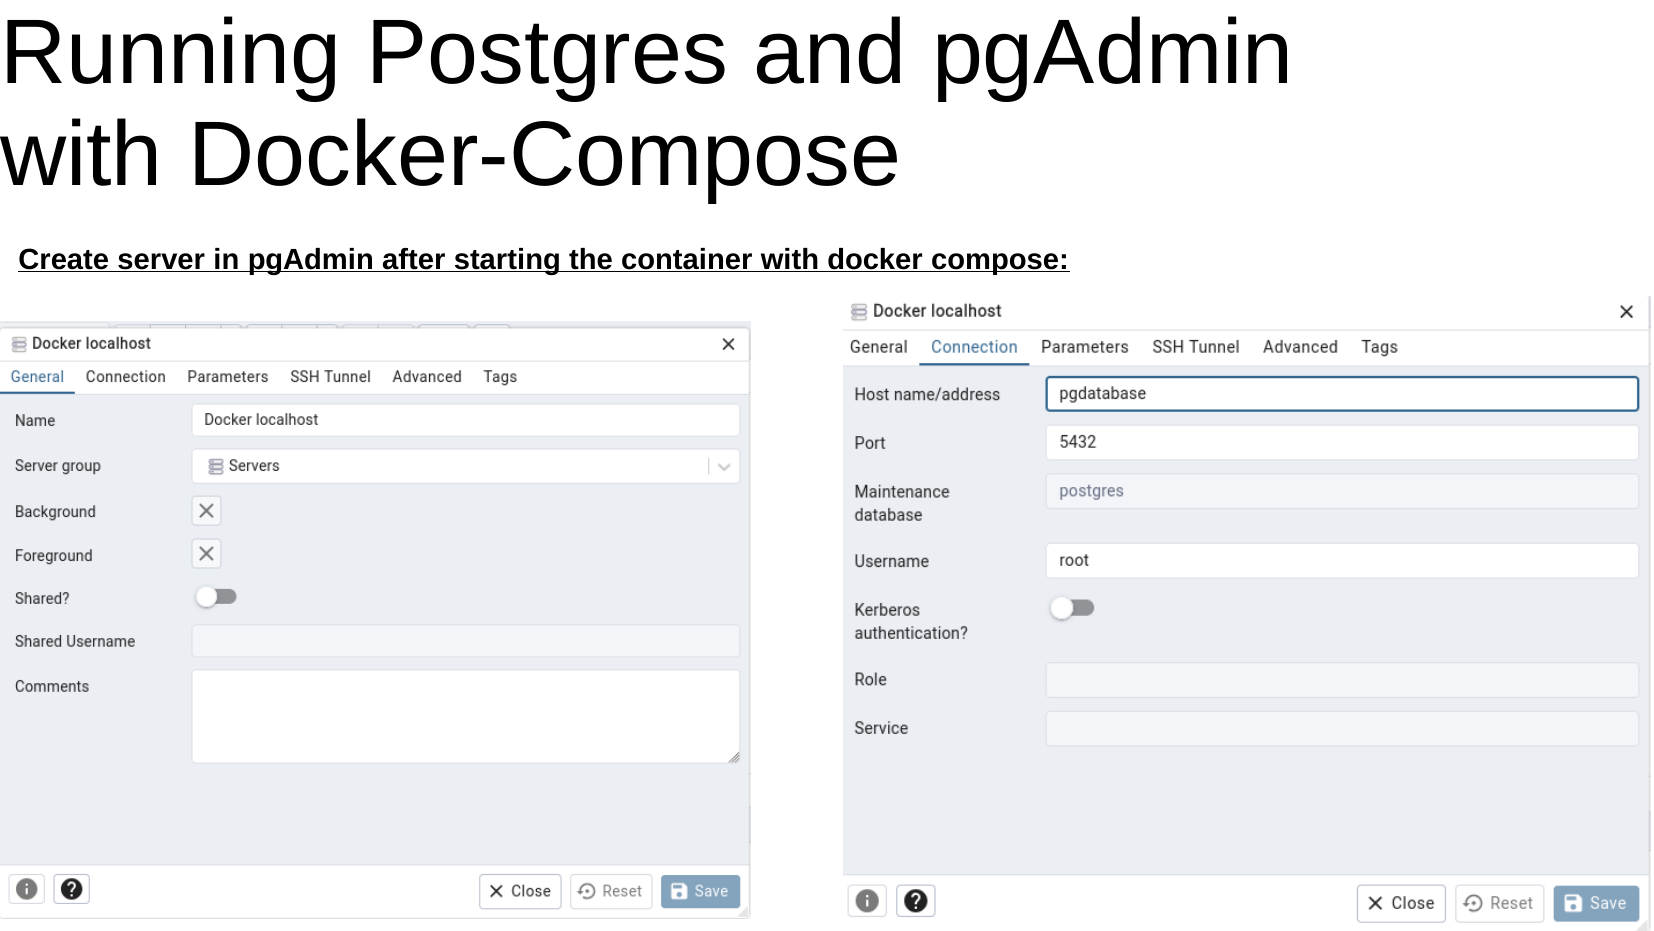

# Running Postgres and pgAdmin with Docker-Compose
Create server in pgAdmin after starting the container with docker compose: